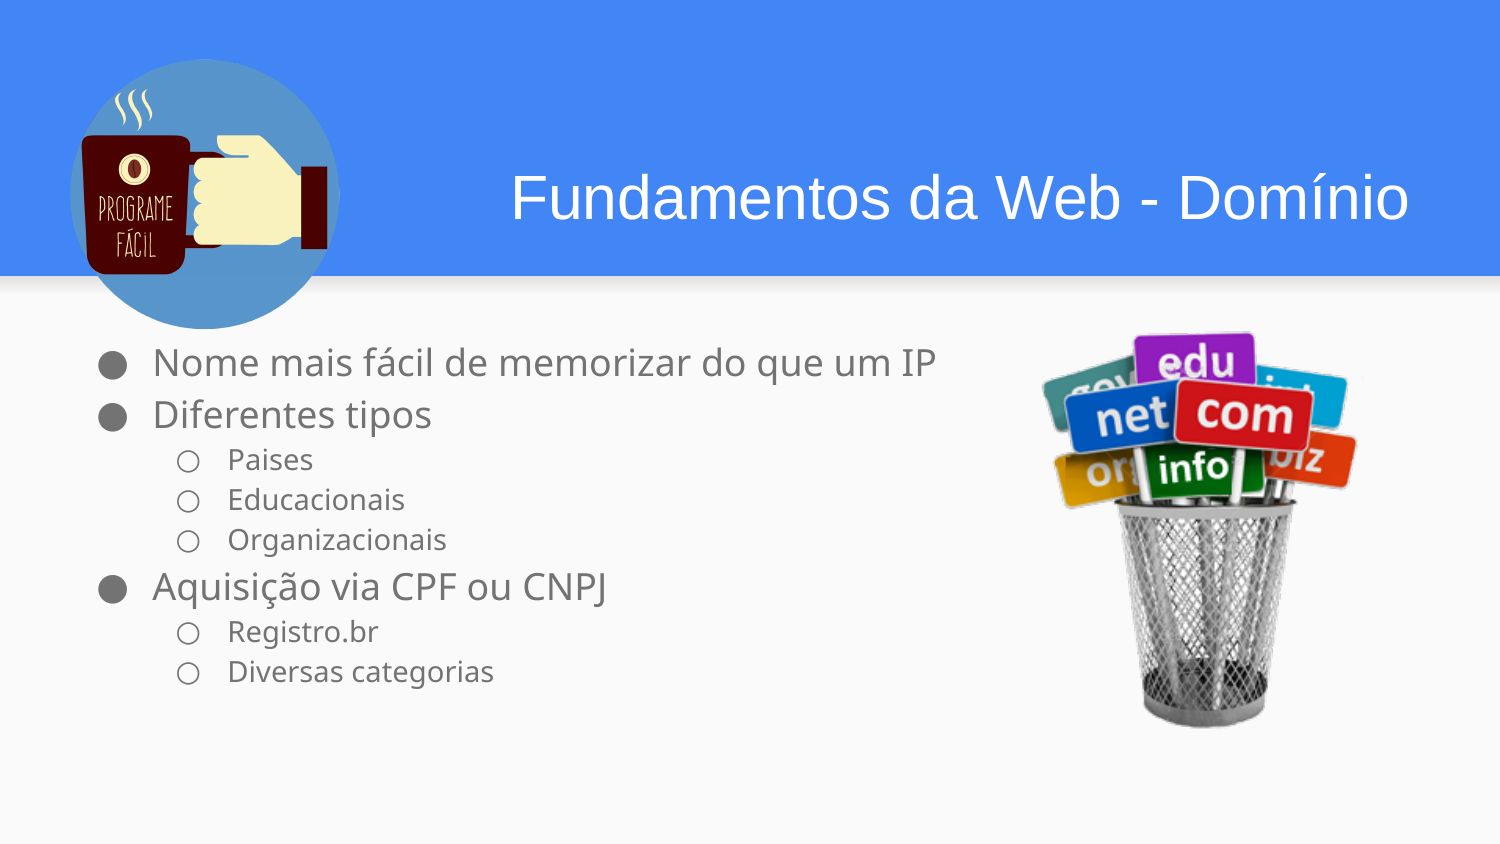

# Fundamentos da Web - Domínio
Nome mais fácil de memorizar do que um IP
Diferentes tipos
Paises
Educacionais
Organizacionais
Aquisição via CPF ou CNPJ
Registro.br
Diversas categorias